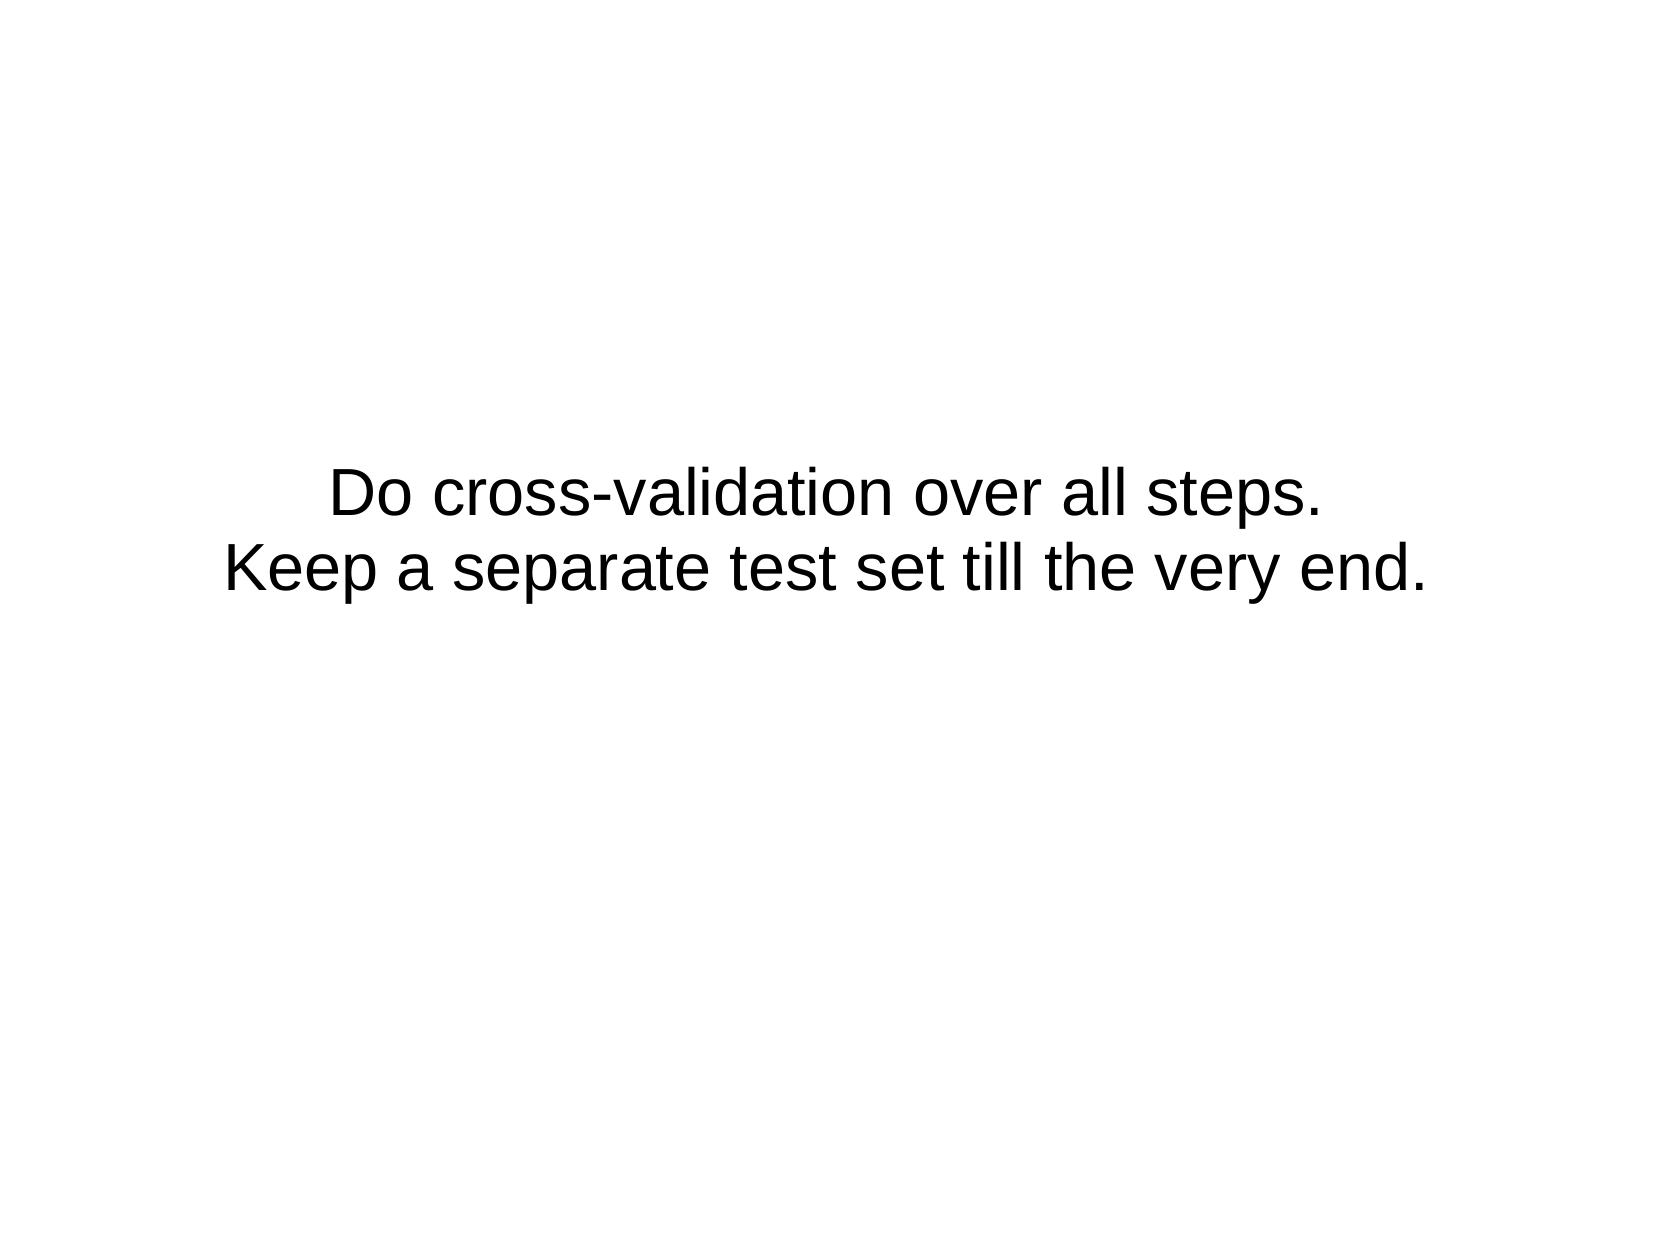

# Do cross-validation over all steps.
Keep a separate test set till the very end.